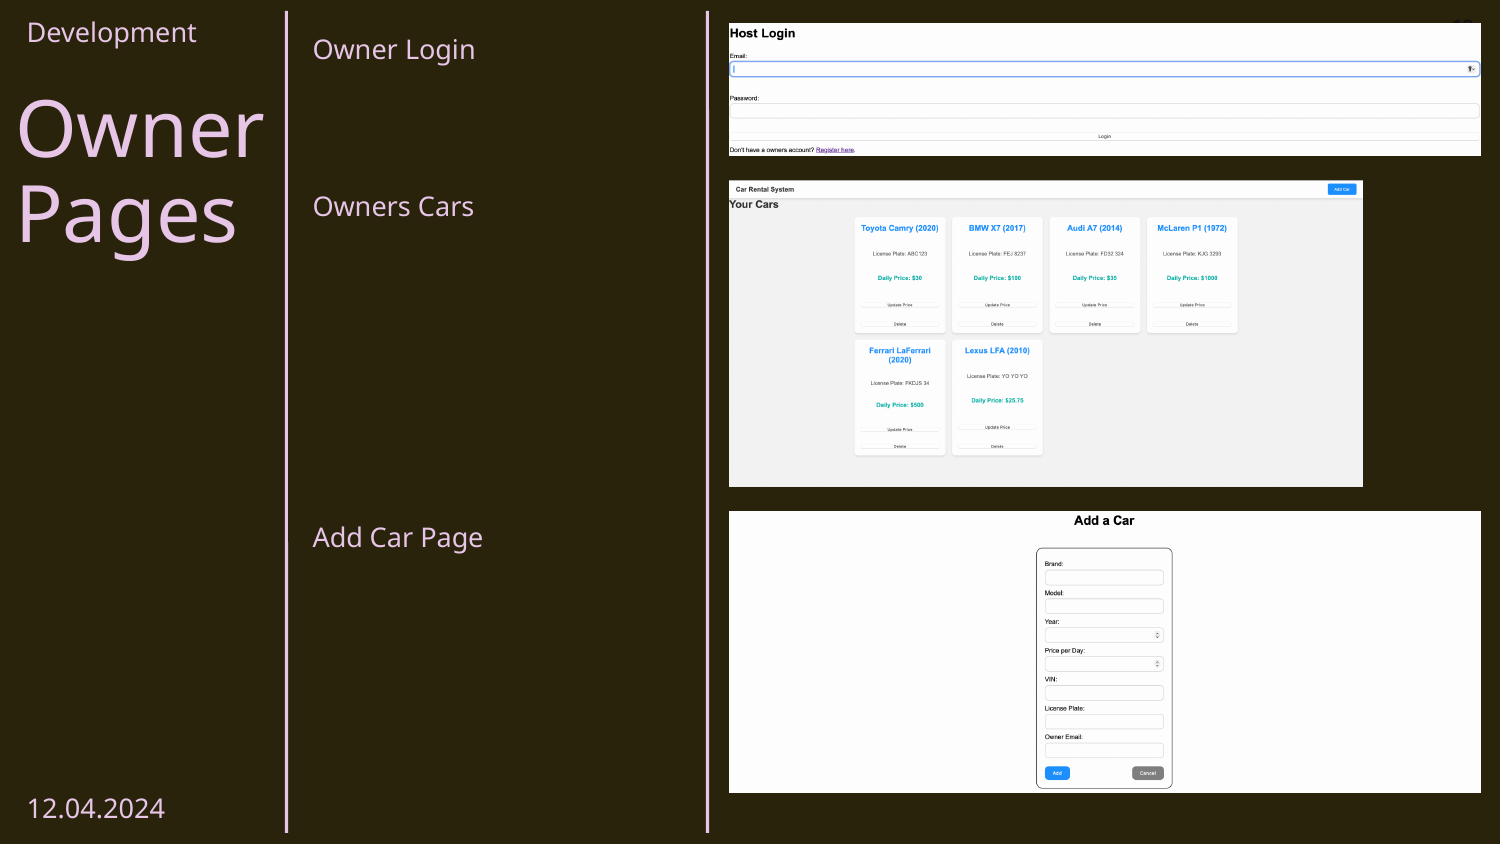

Development
Owner Login
# Owner
Pages
Owners Cars
Add Car Page
12.04.2024